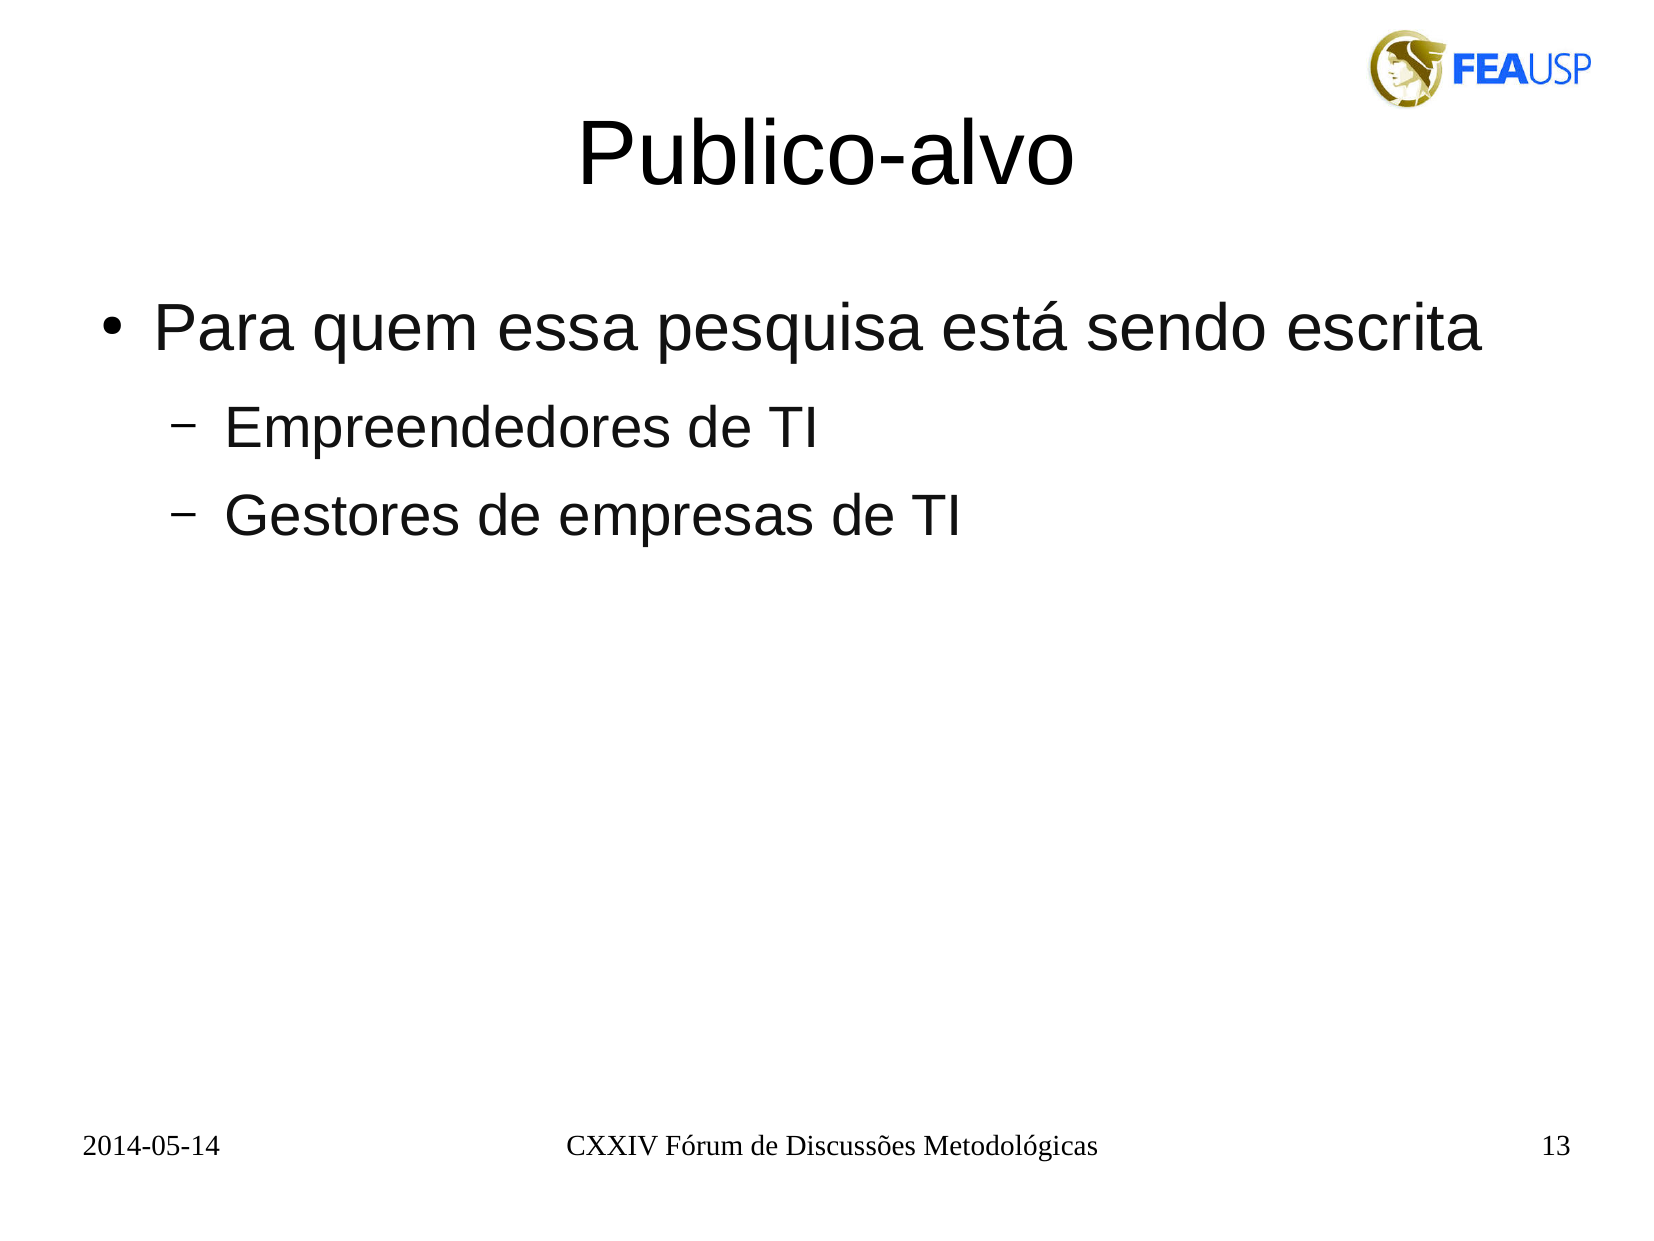

# Publico-alvo
Para quem essa pesquisa está sendo escrita
Empreendedores de TI
Gestores de empresas de TI
2014-05-14
CXXIV Fórum de Discussões Metodológicas
13